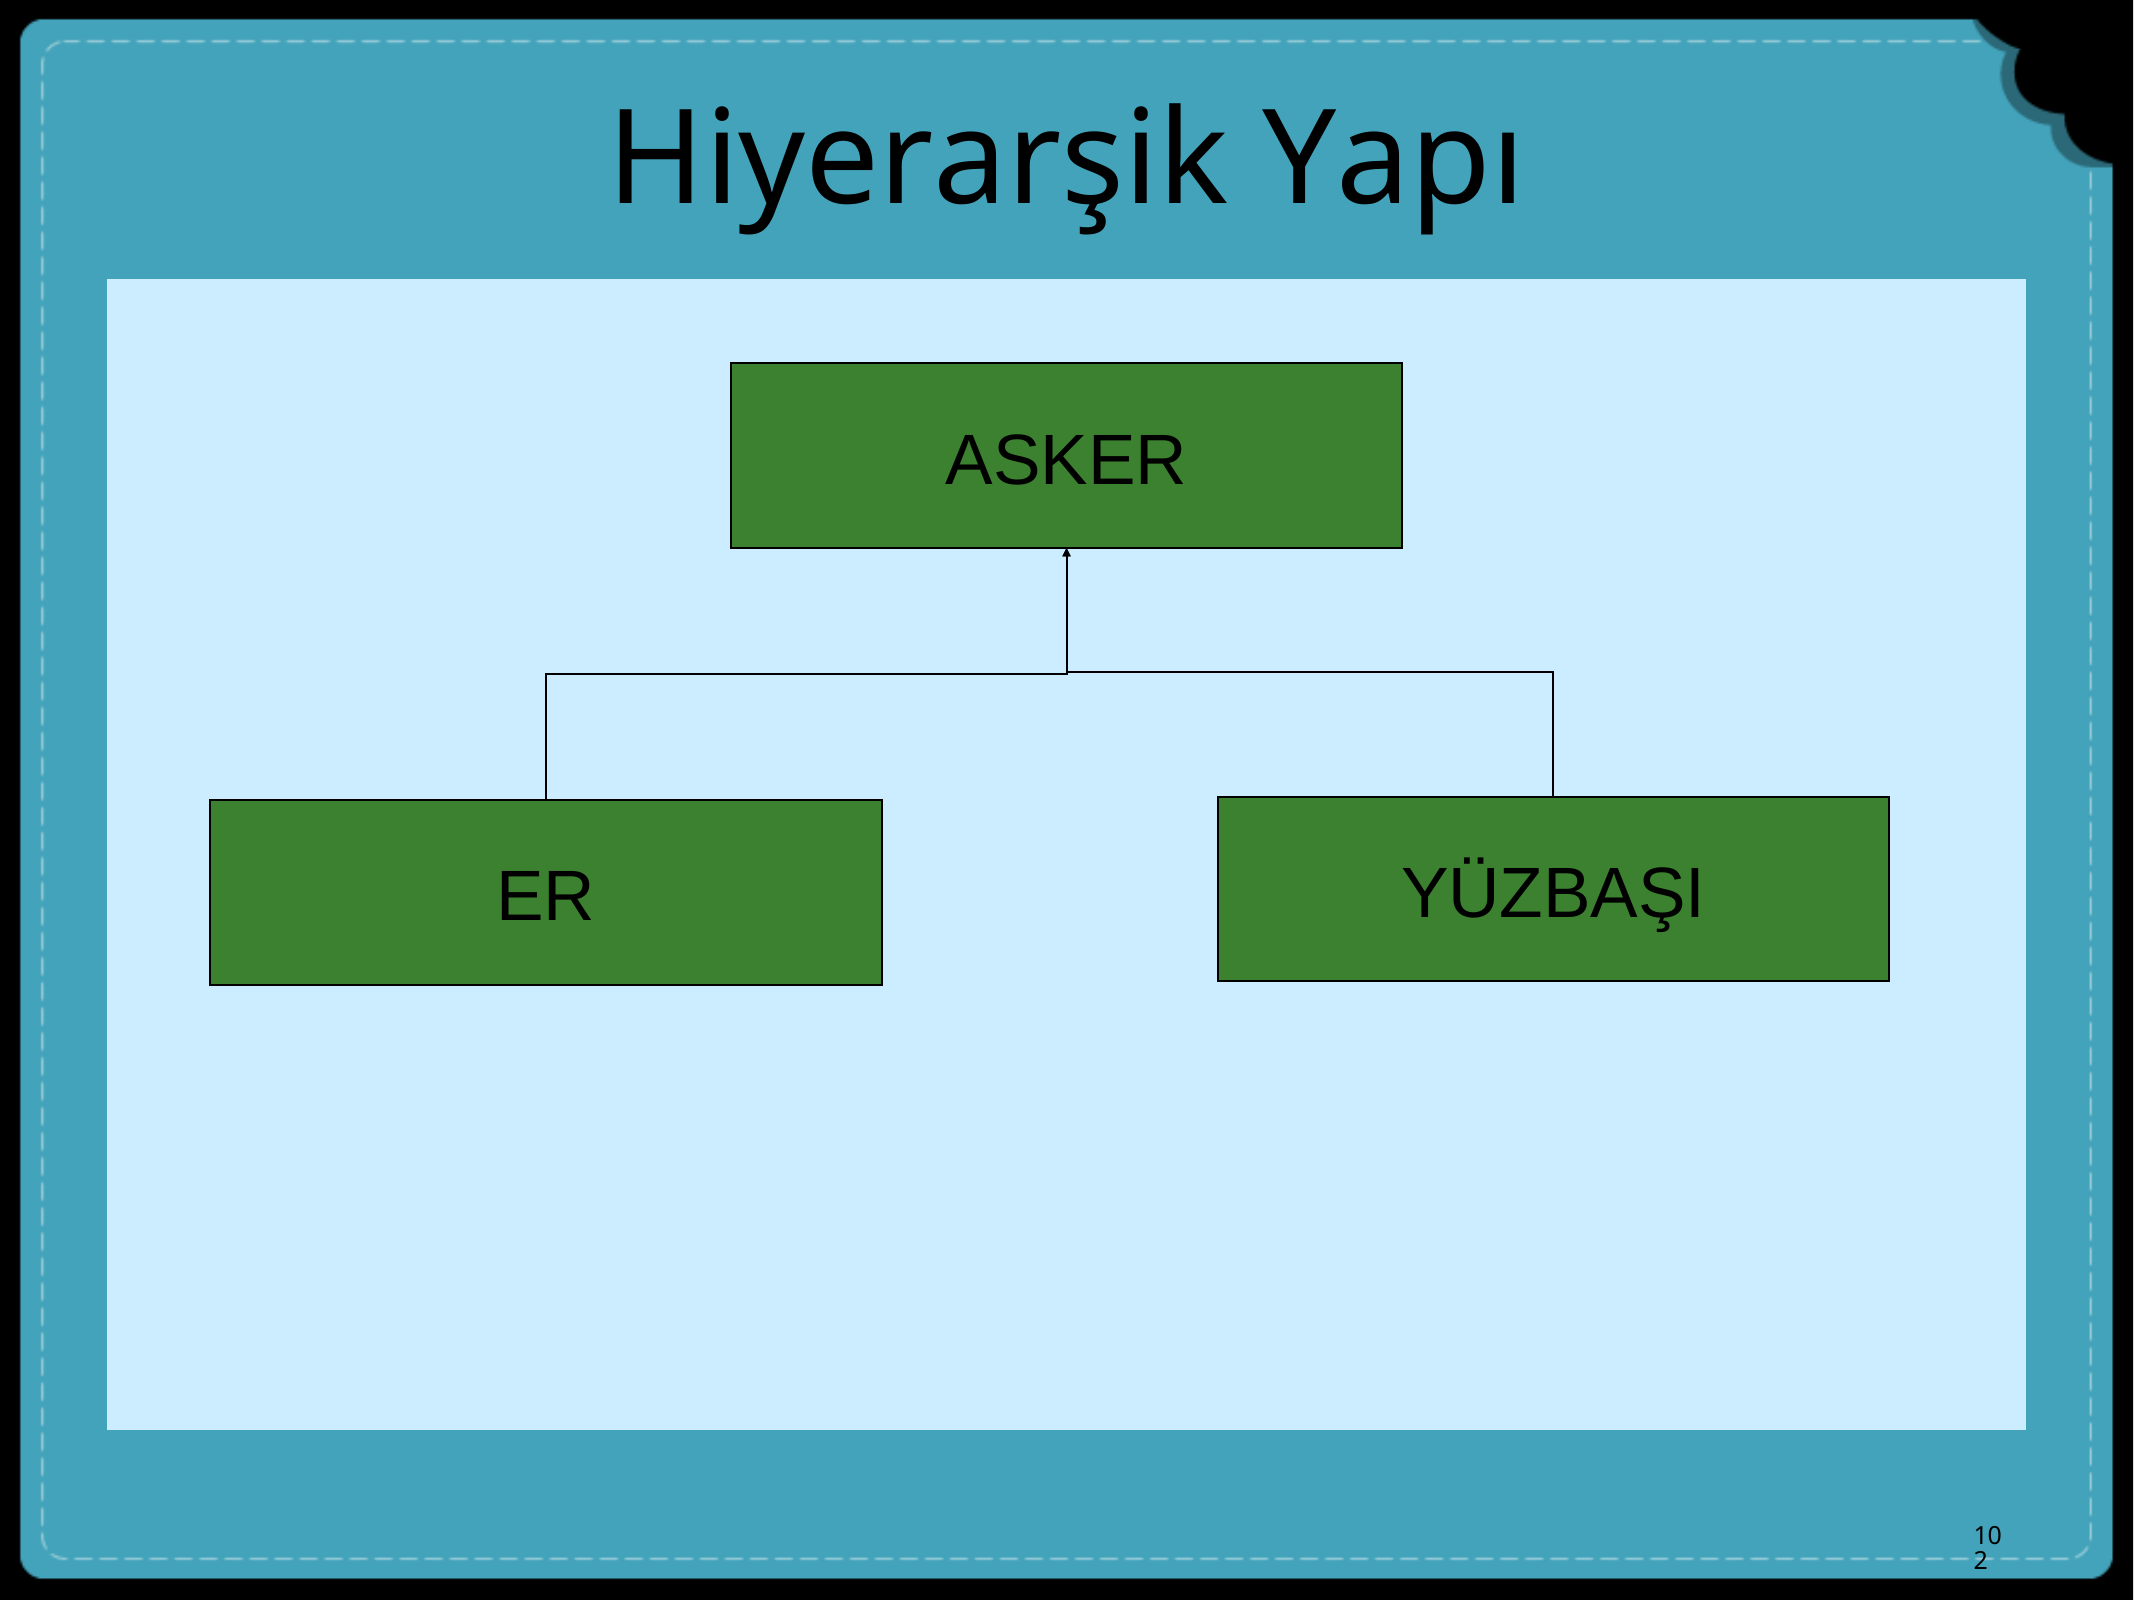

# Hiyerarşik Yapı
| |
| --- |
ASKER
YÜZBAŞI
ER
102